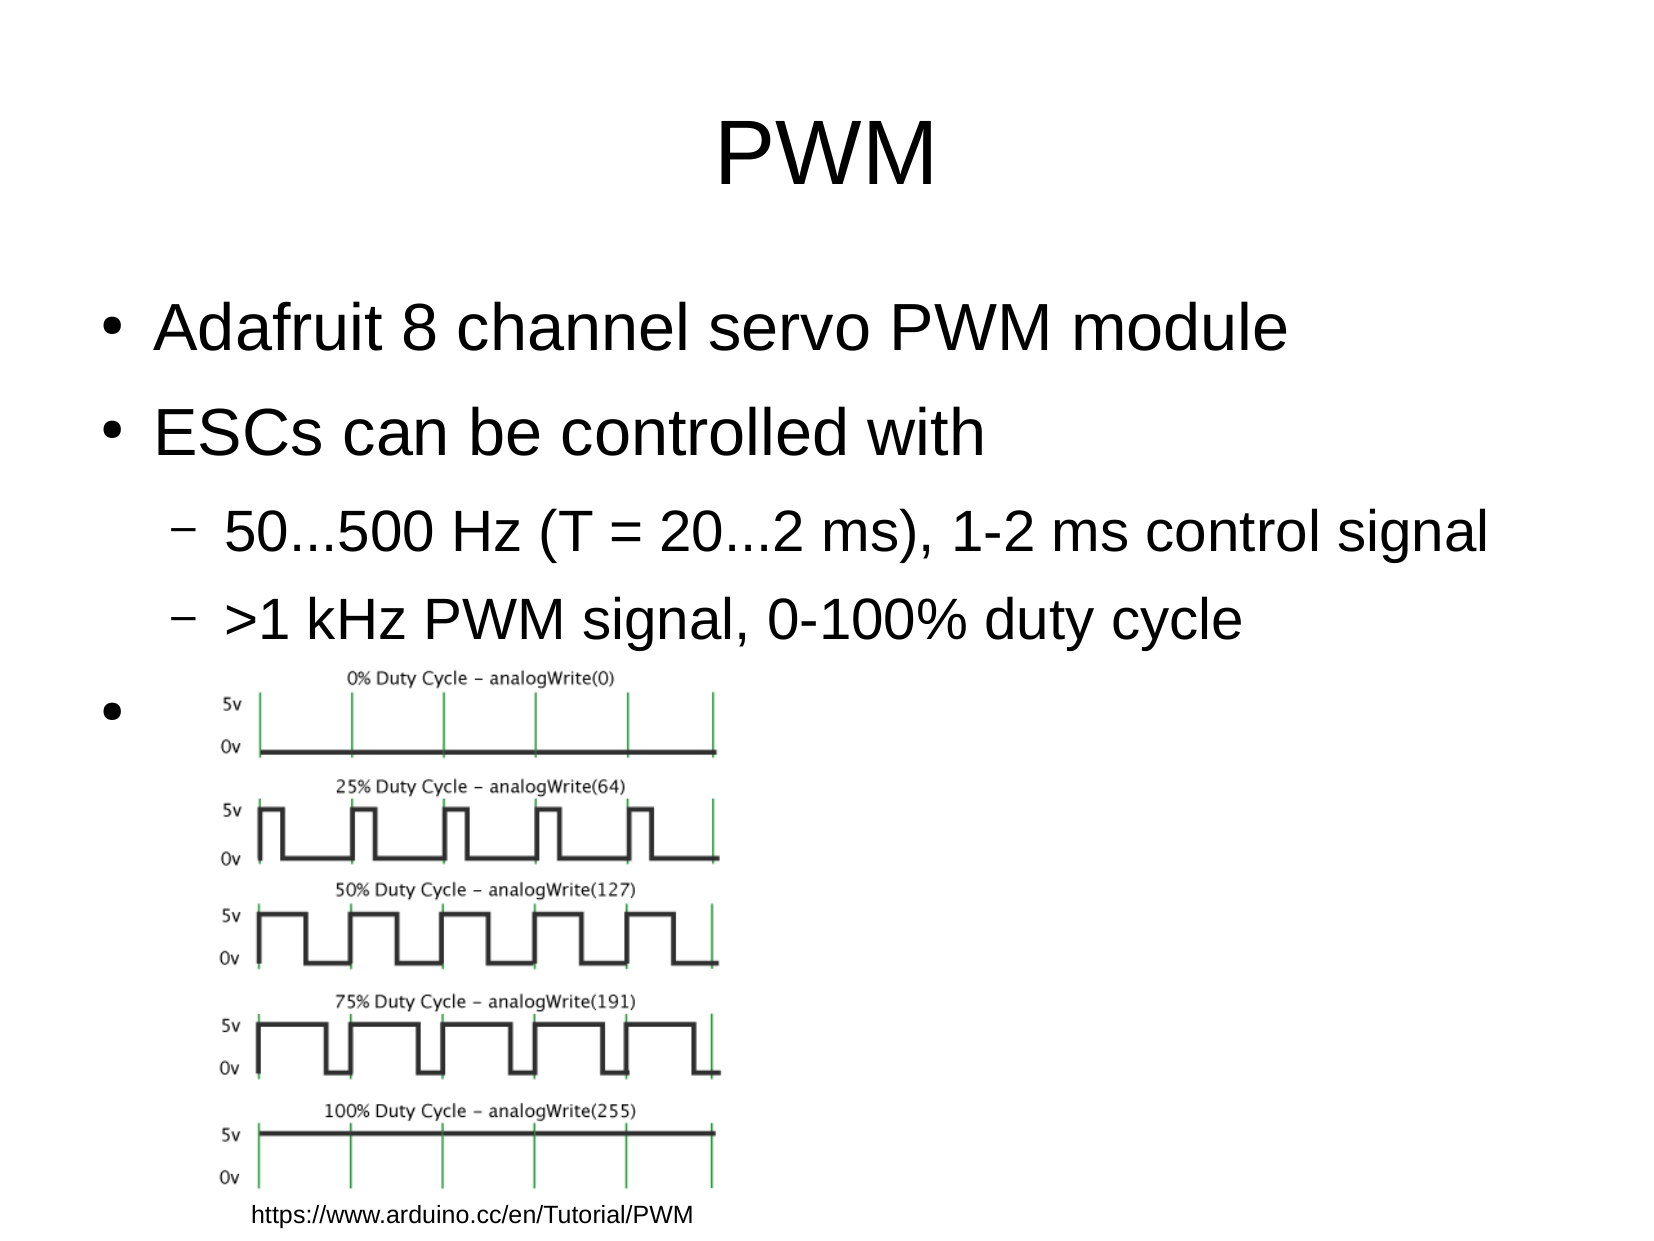

# PWM
Adafruit 8 channel servo PWM module
ESCs can be controlled with
50...500 Hz (T = 20...2 ms), 1-2 ms control signal
>1 kHz PWM signal, 0-100% duty cycle
https://www.arduino.cc/en/Tutorial/PWM